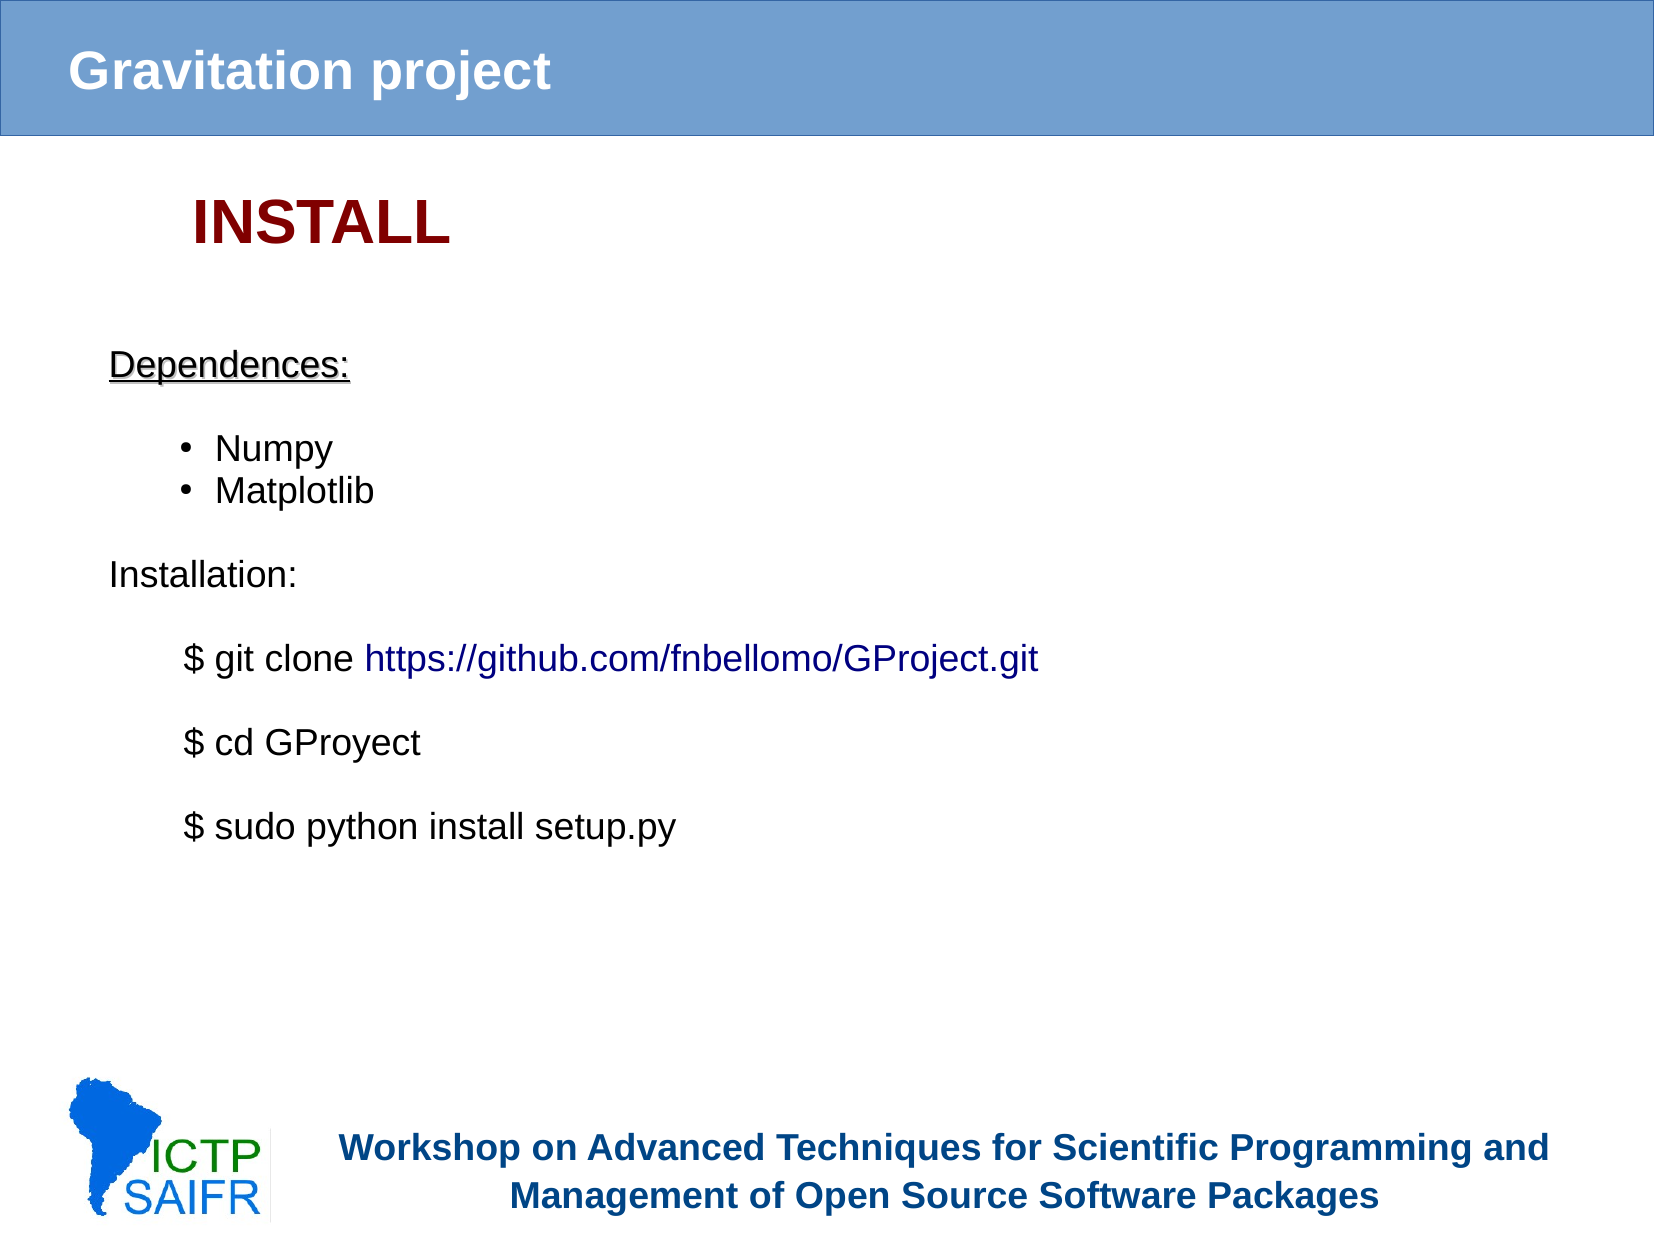

Gravitation project
INSTALL
Dependences:
Numpy
Matplotlib
Installation:
	$ git clone https://github.com/fnbellomo/GProject.git
	$ cd GProyect
	$ sudo python install setup.py
Workshop on Advanced Techniques for Scientific Programming and Management of Open Source Software Packages